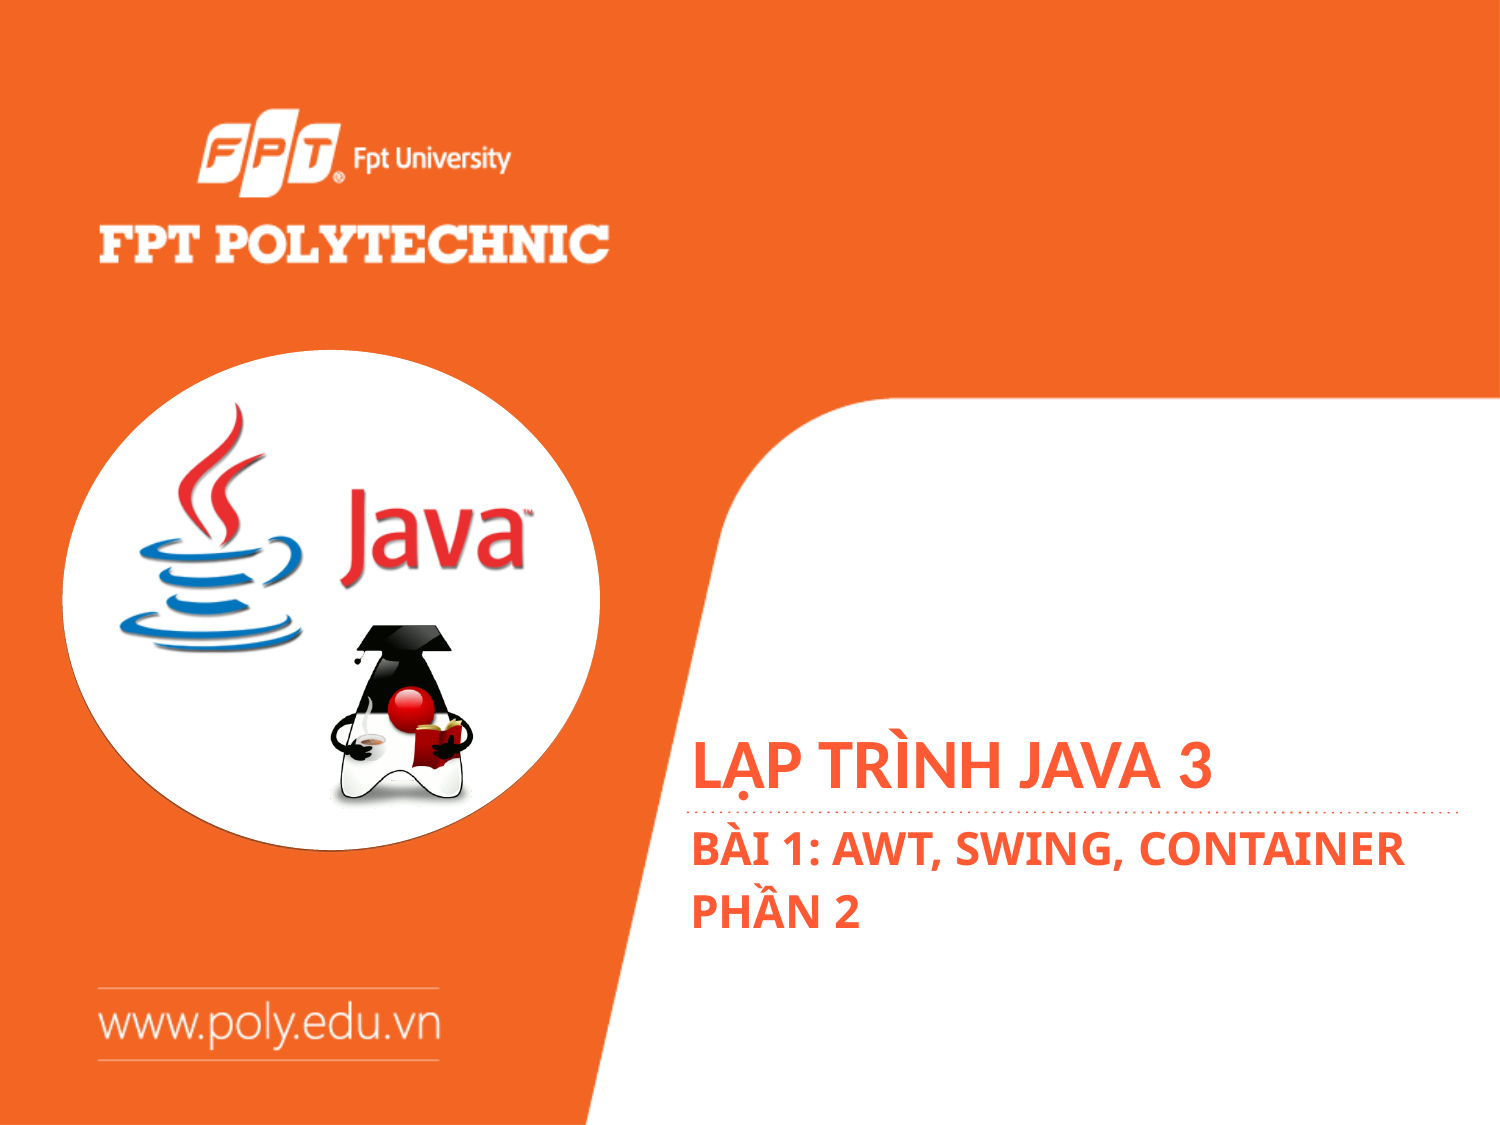

Lập trình java 3
# Bài 1: AWT, SWING, Container
Phần 2